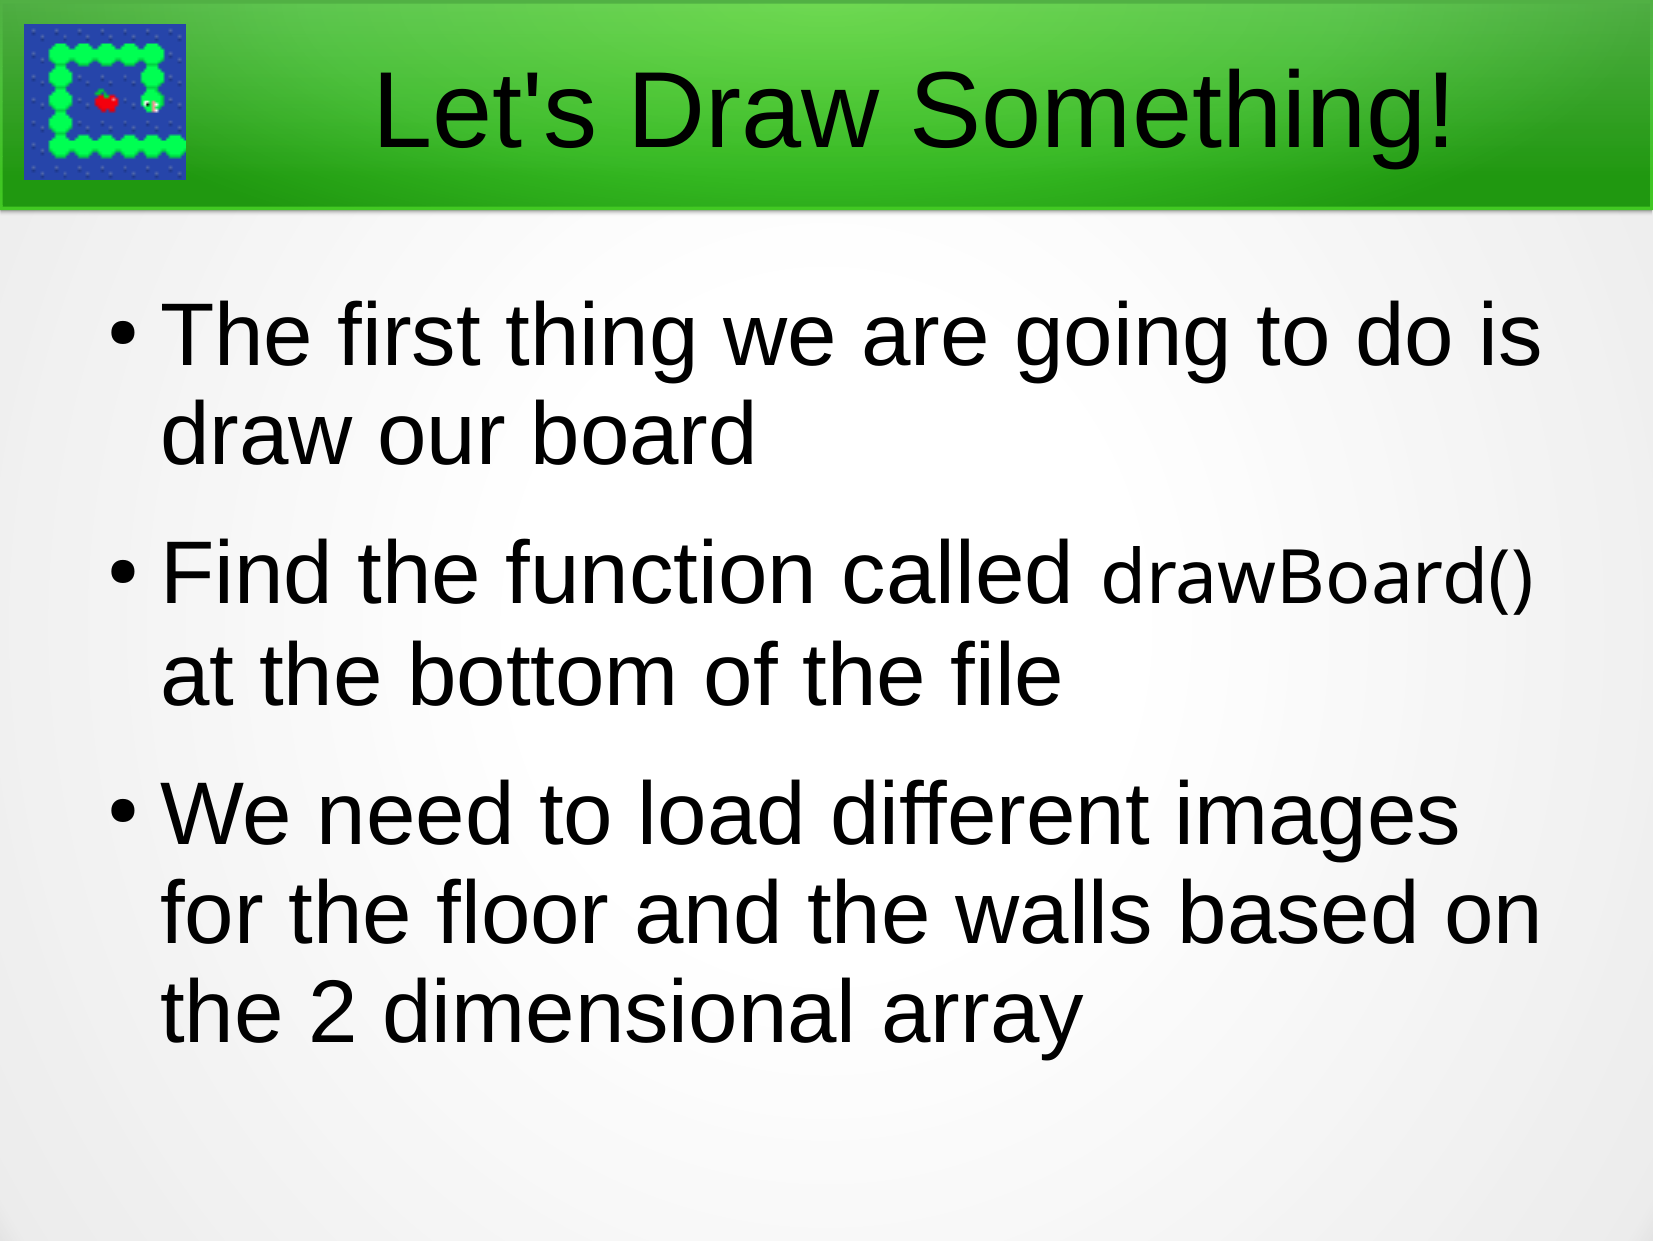

# Let's Draw Something!
The first thing we are going to do is draw our board
Find the function called drawBoard() at the bottom of the file
We need to load different images for the floor and the walls based on the 2 dimensional array